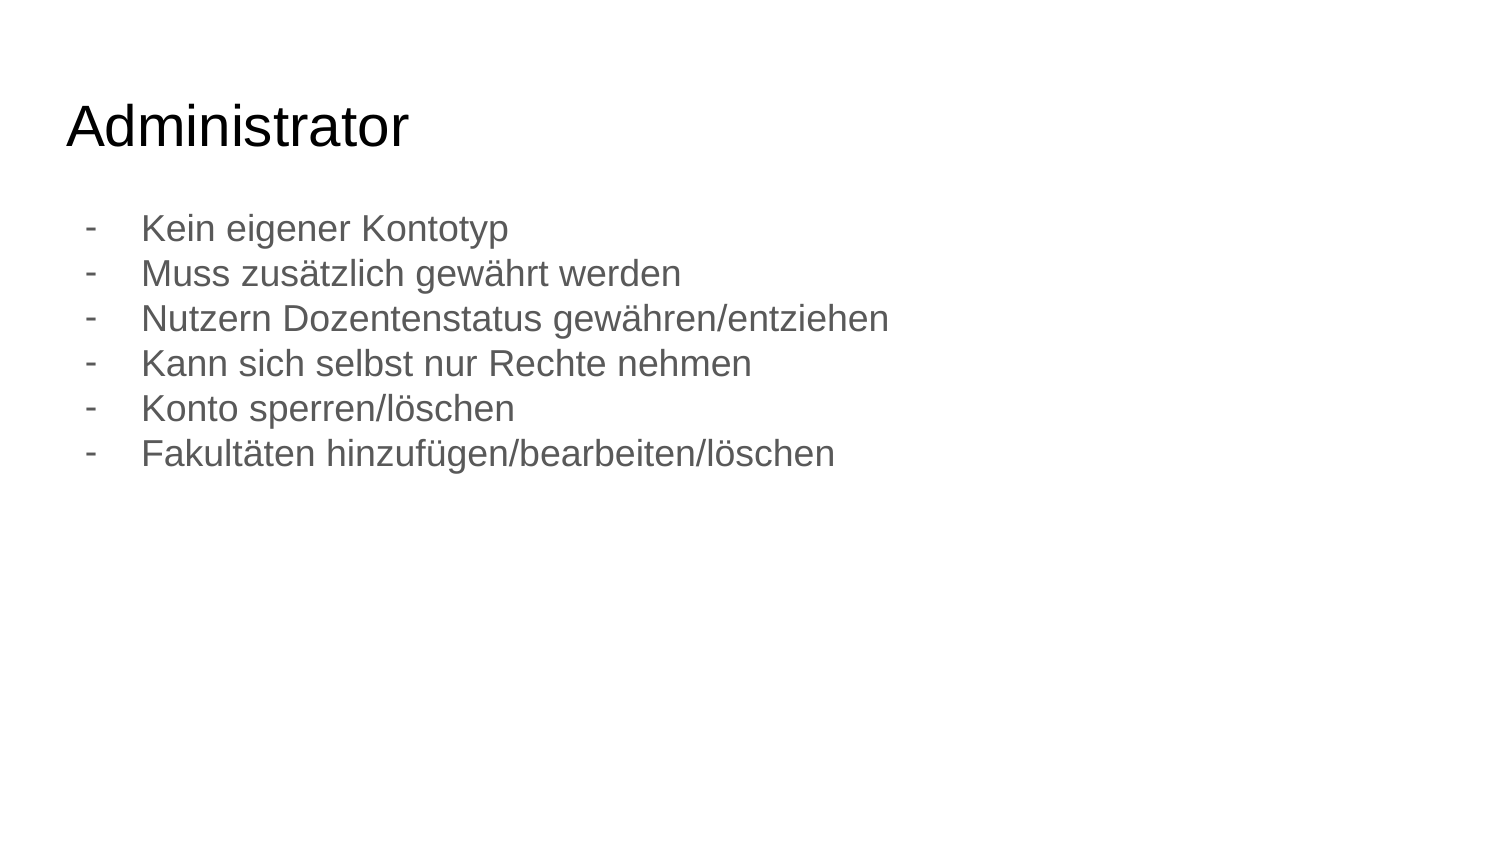

# Administrator
Kein eigener Kontotyp
Muss zusätzlich gewährt werden
Nutzern Dozentenstatus gewähren/entziehen
Kann sich selbst nur Rechte nehmen
Konto sperren/löschen
Fakultäten hinzufügen/bearbeiten/löschen